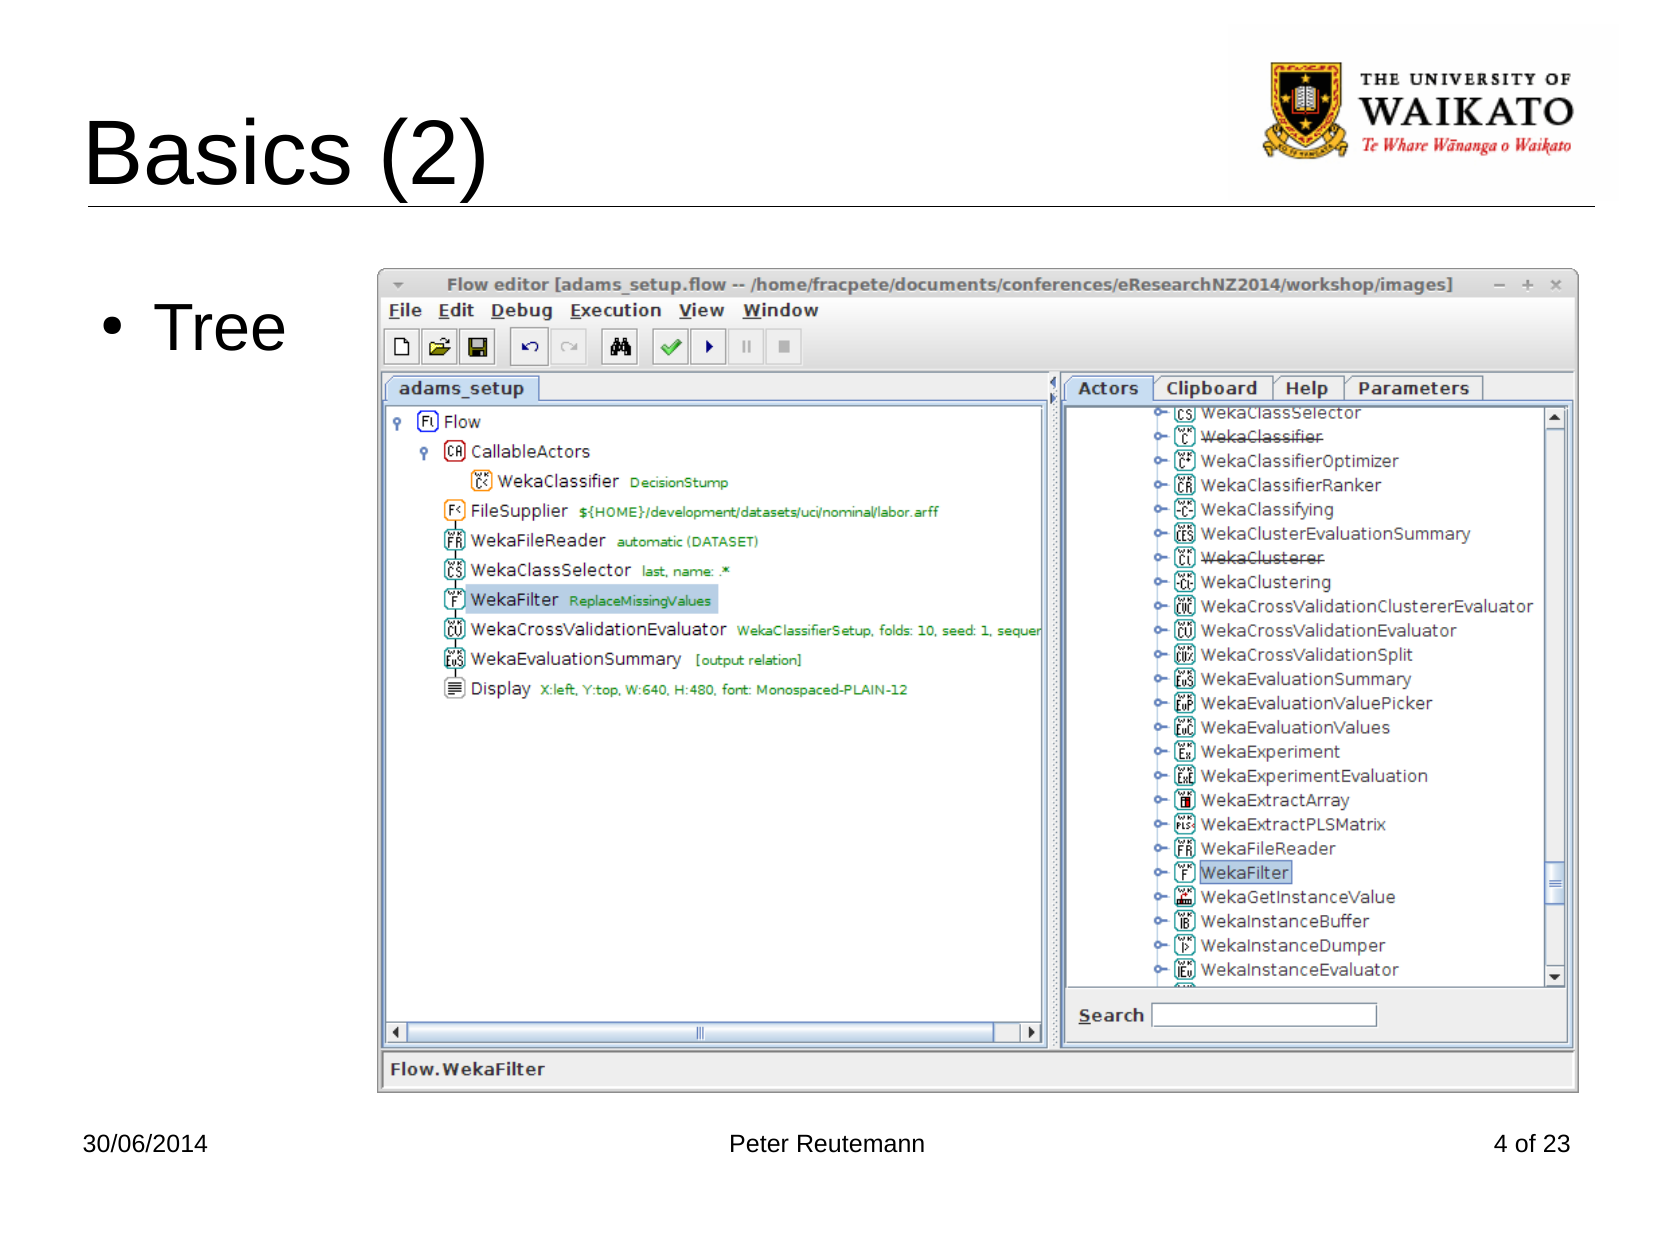

# Basics (2)
Tree
30/06/2014
Peter Reutemann
4